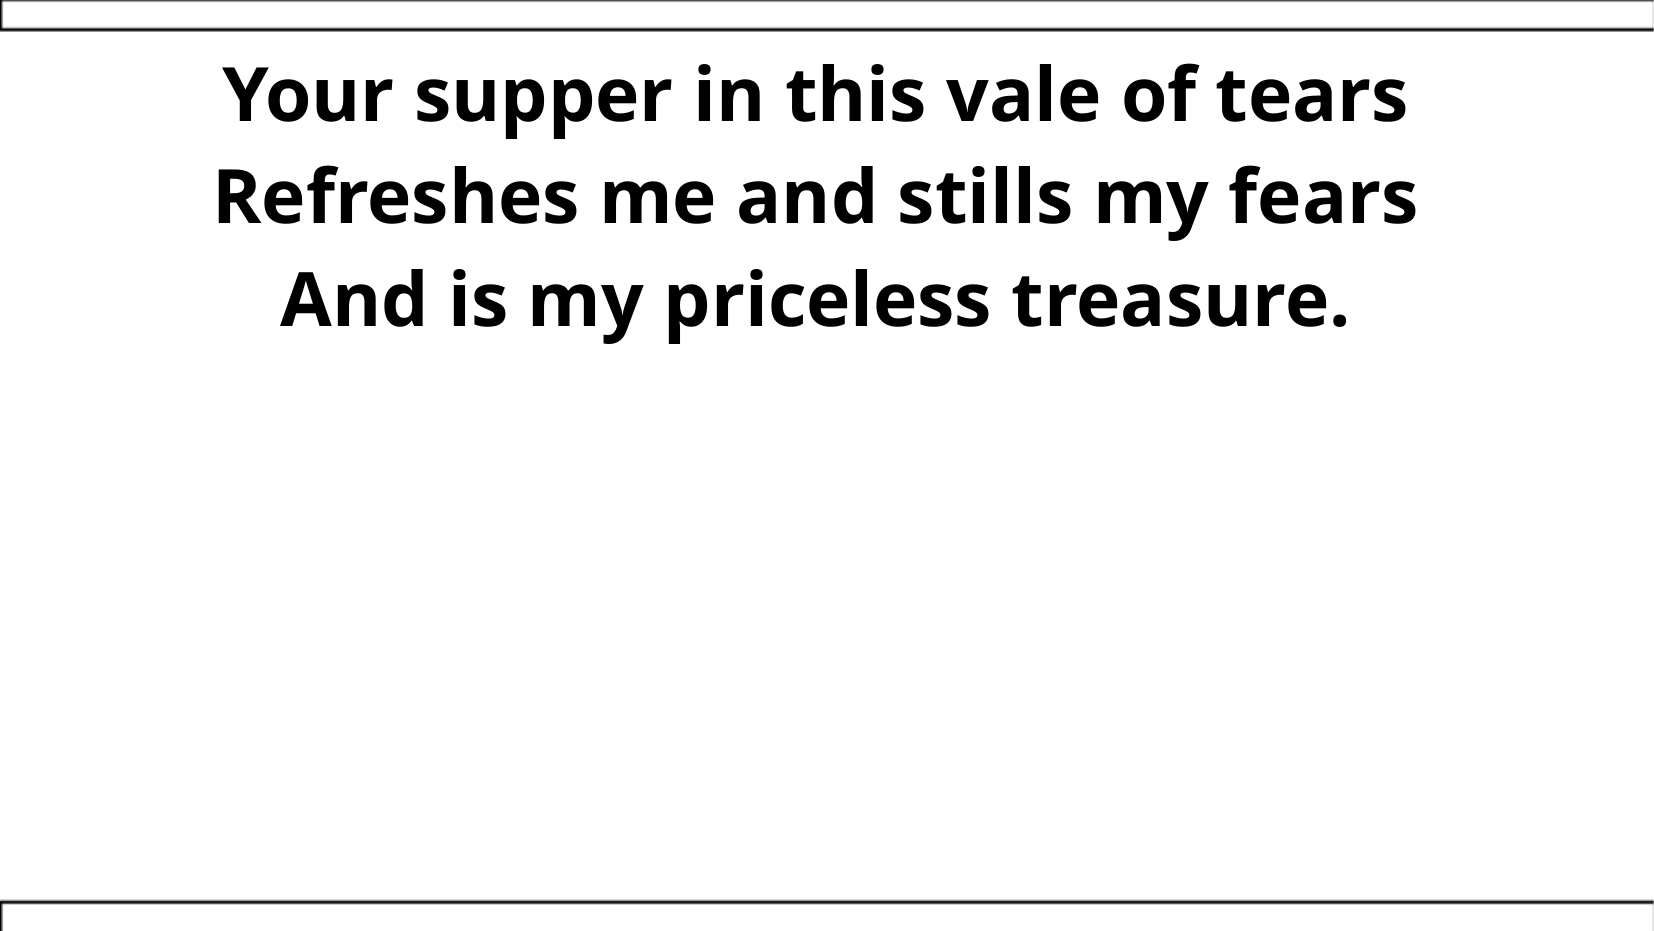

Your supper in this vale of tears
Refreshes me and stills my fears
And is my priceless treasure.